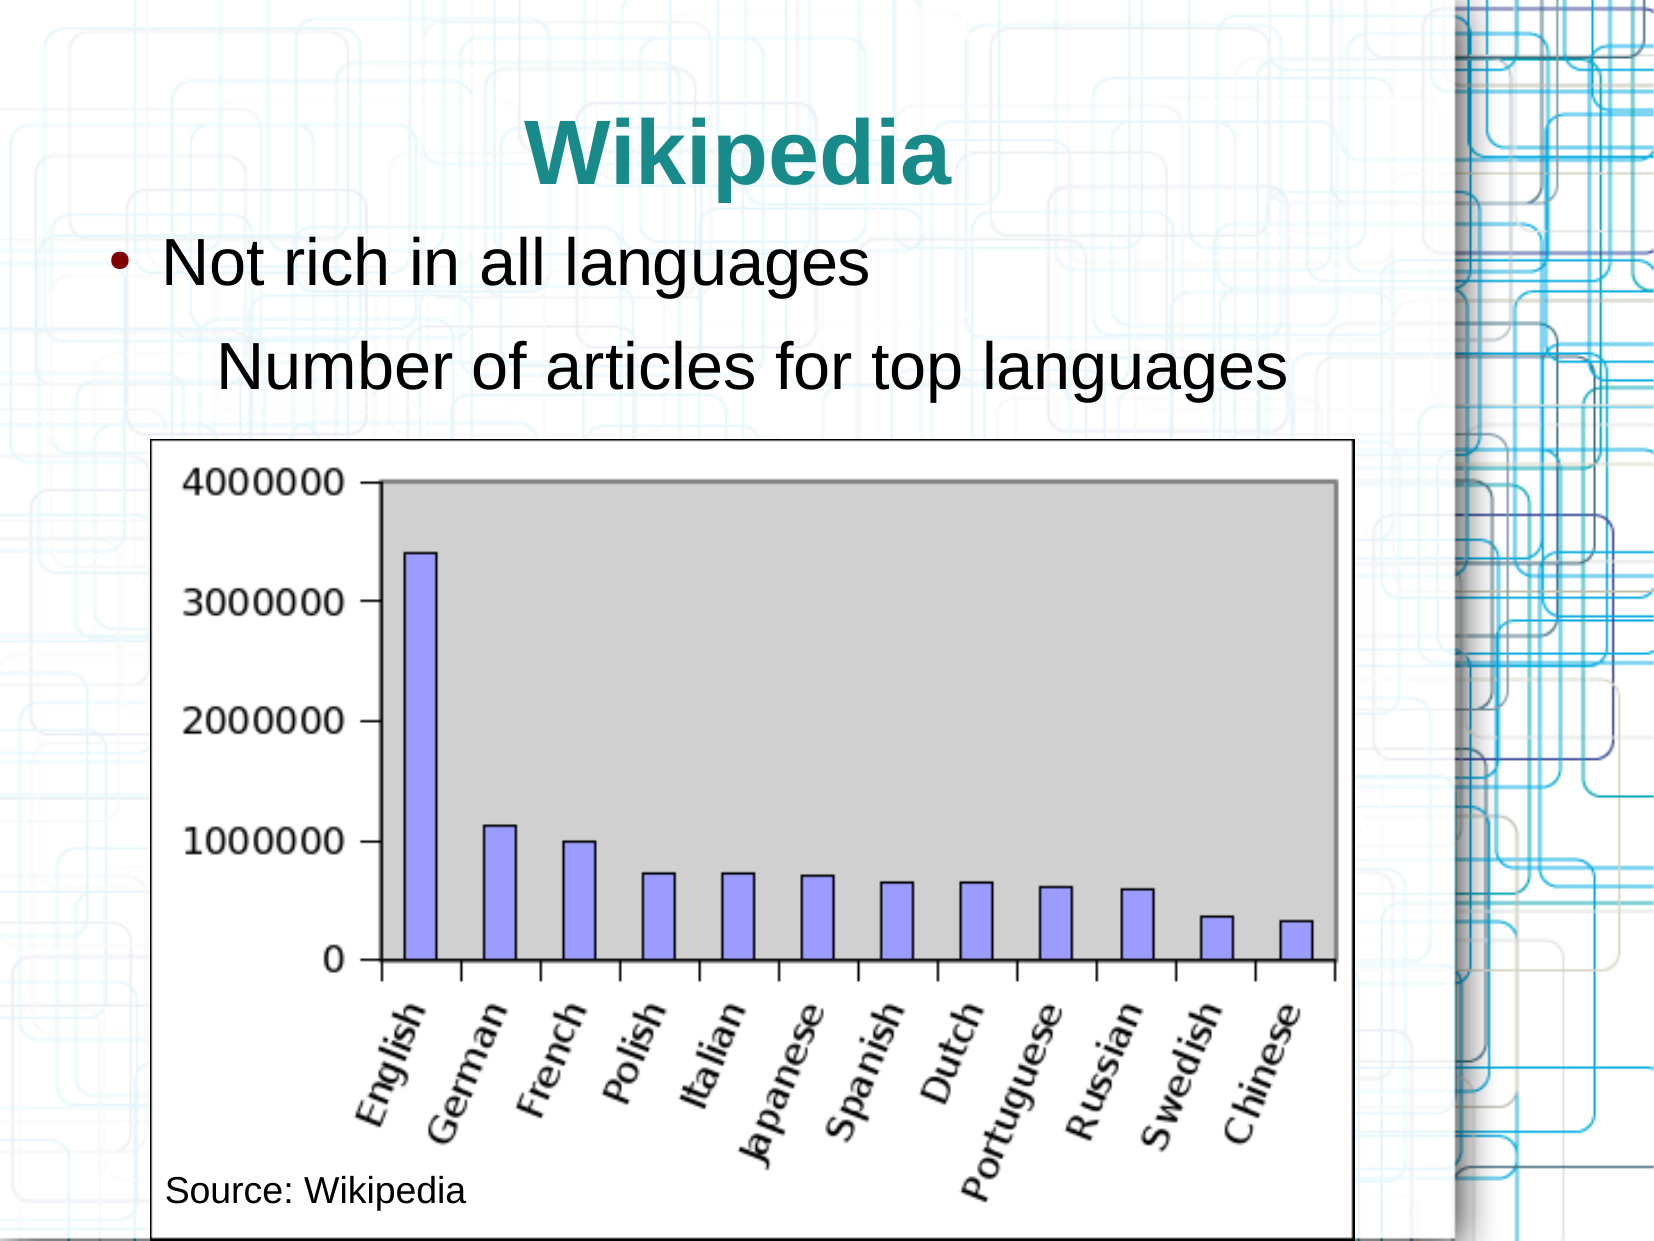

# Wikipedia
Not rich in all languages
 Number of articles for top languages
Source: Wikipedia